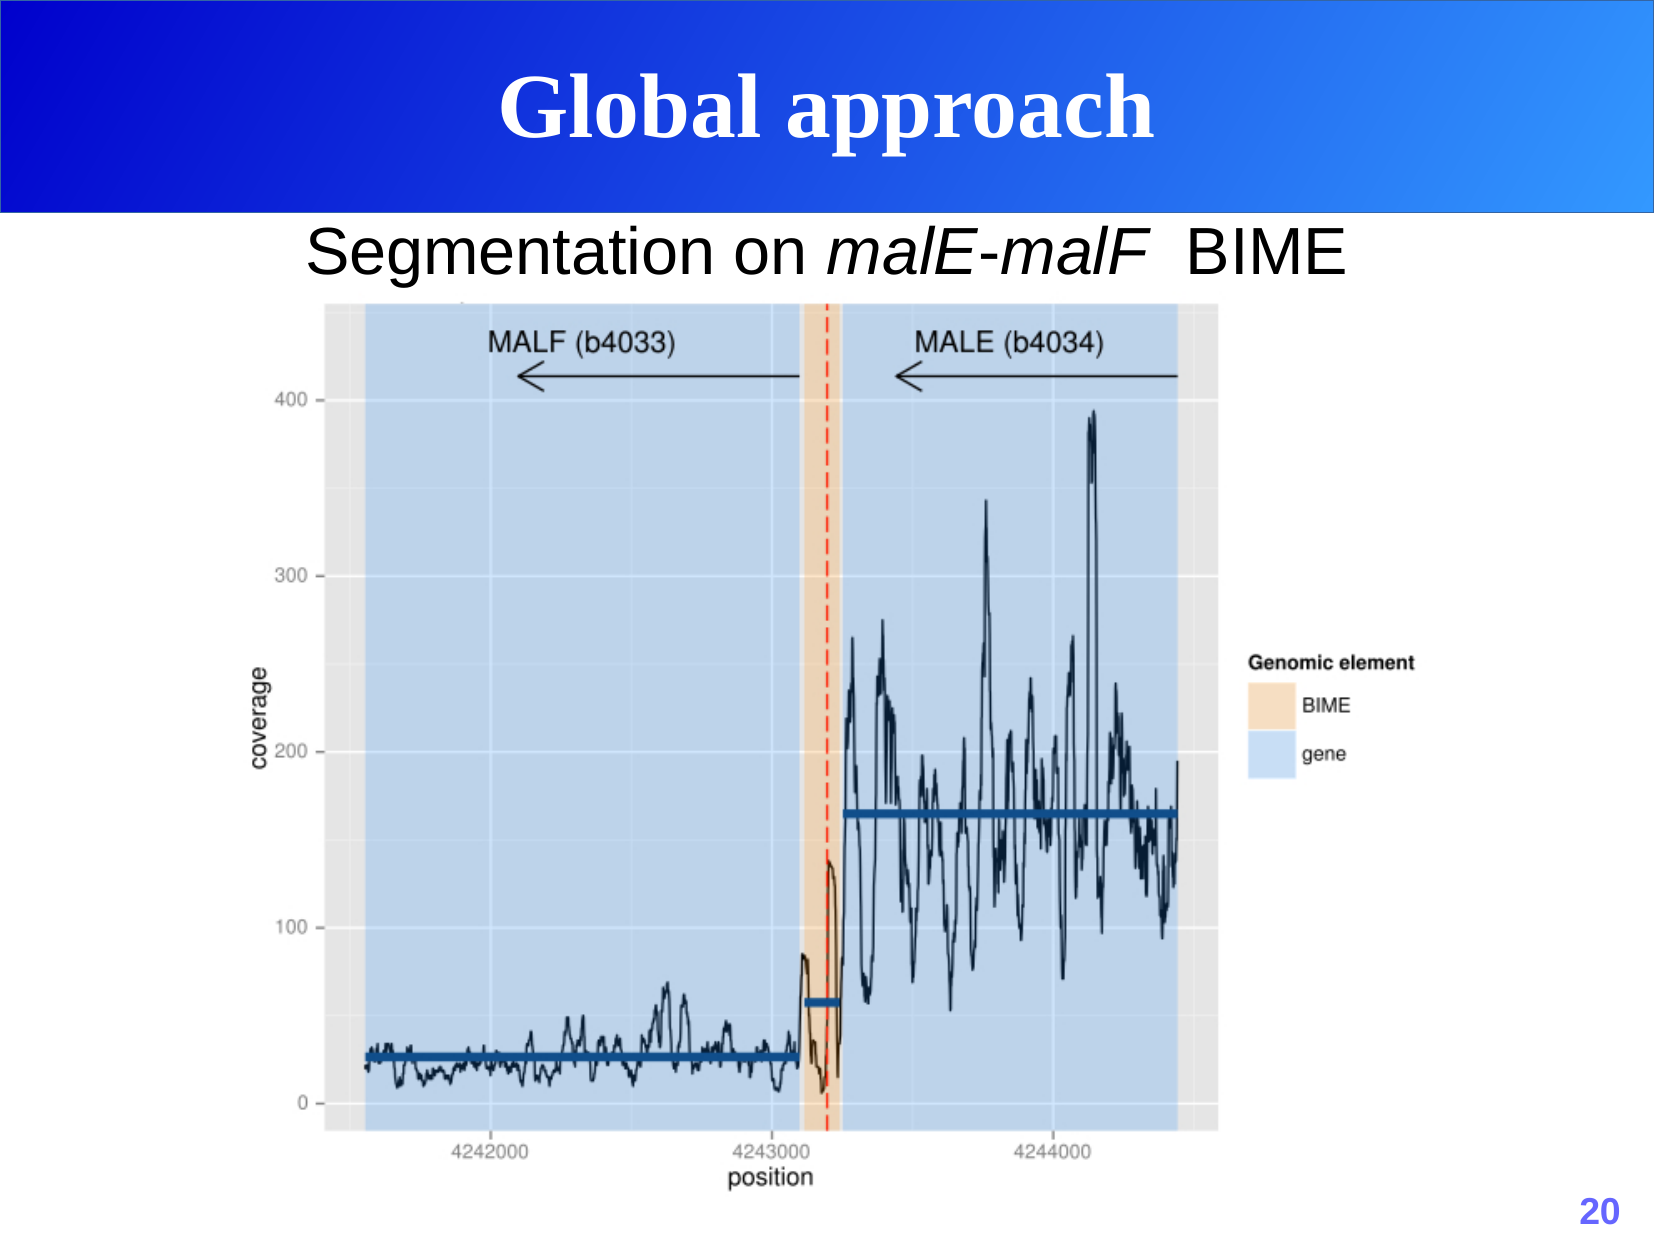

# Global approach
Segmentation on malE-malF BIME
20